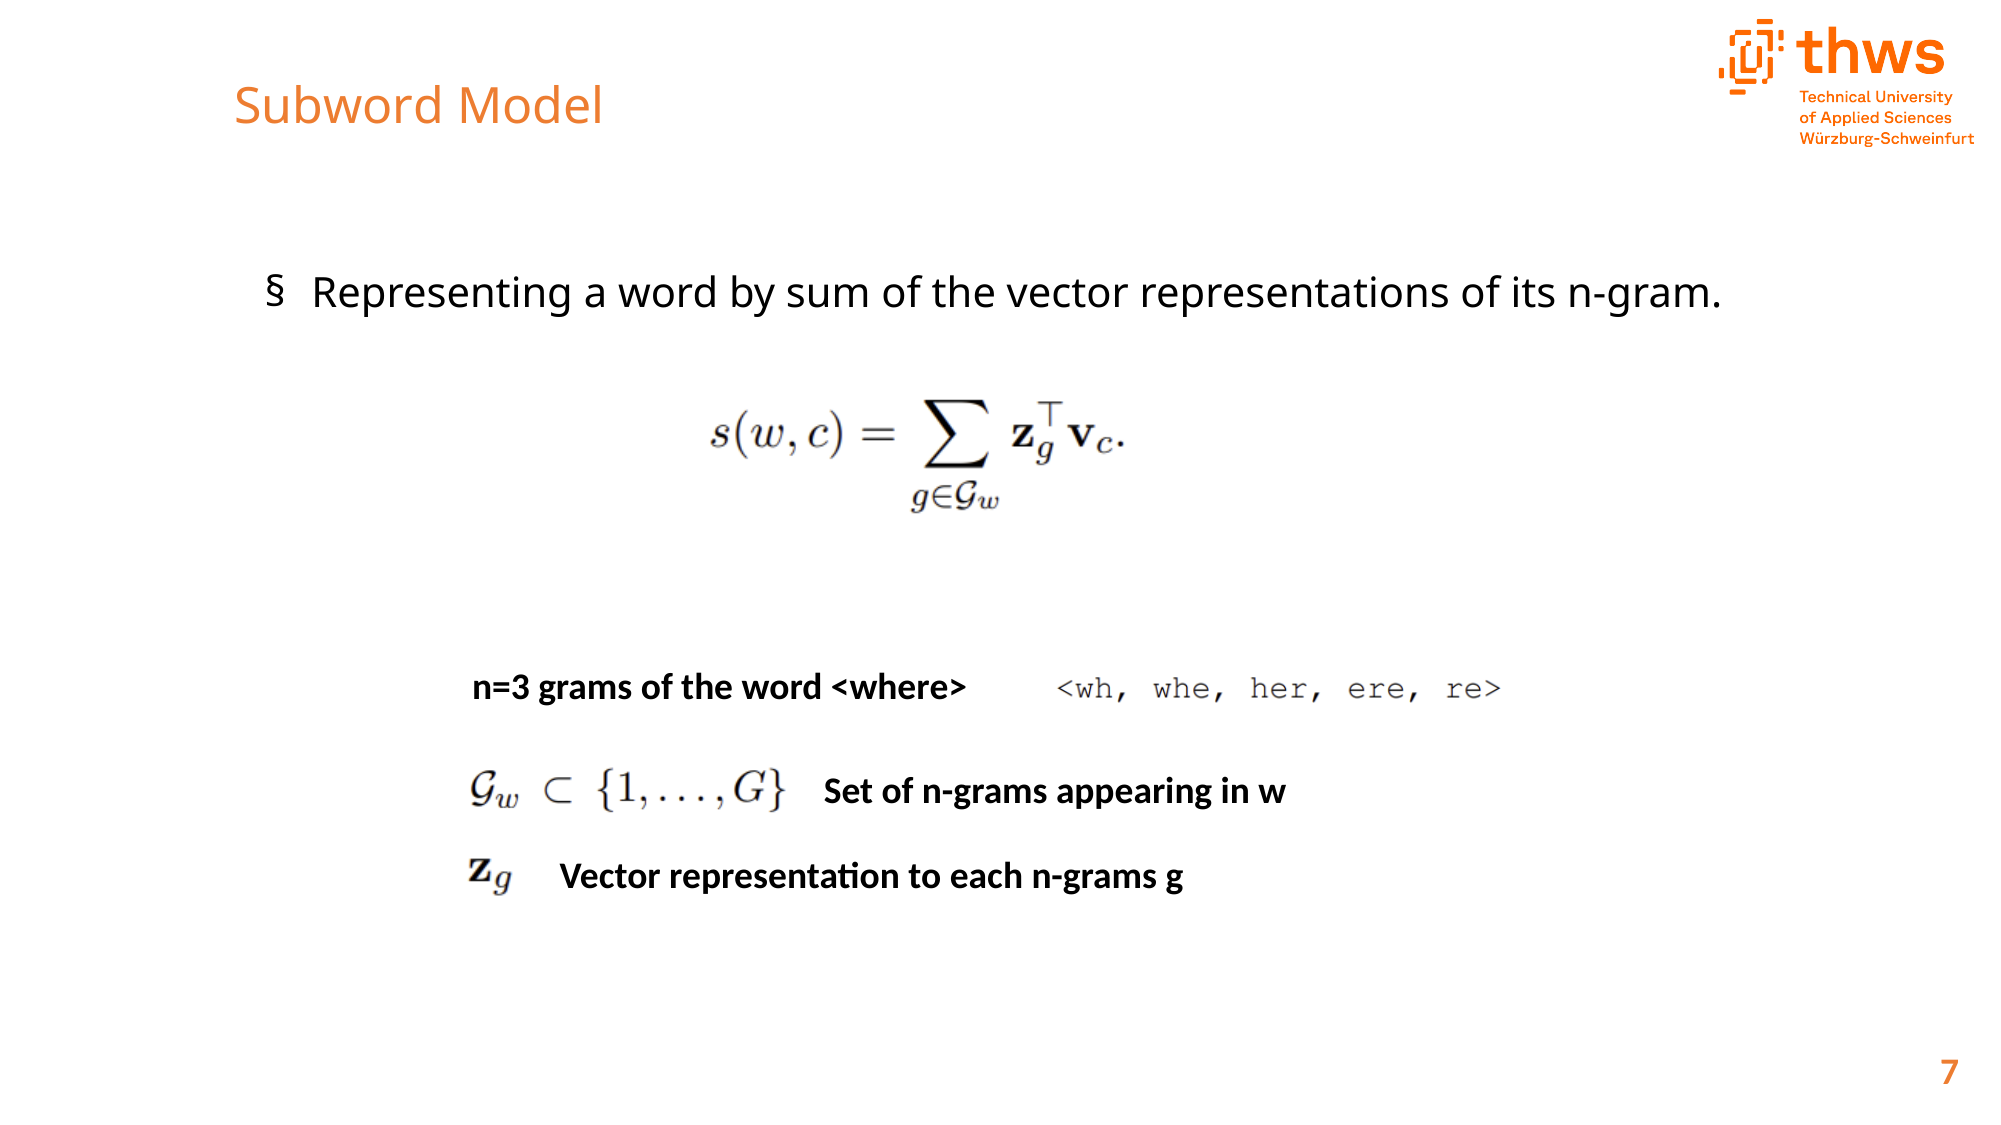

Subword Model
Representing a word by sum of the vector representations of its n-gram.
n=3 grams of the word <where>
Set of n-grams appearing in w
Vector representation to each n-grams g
7